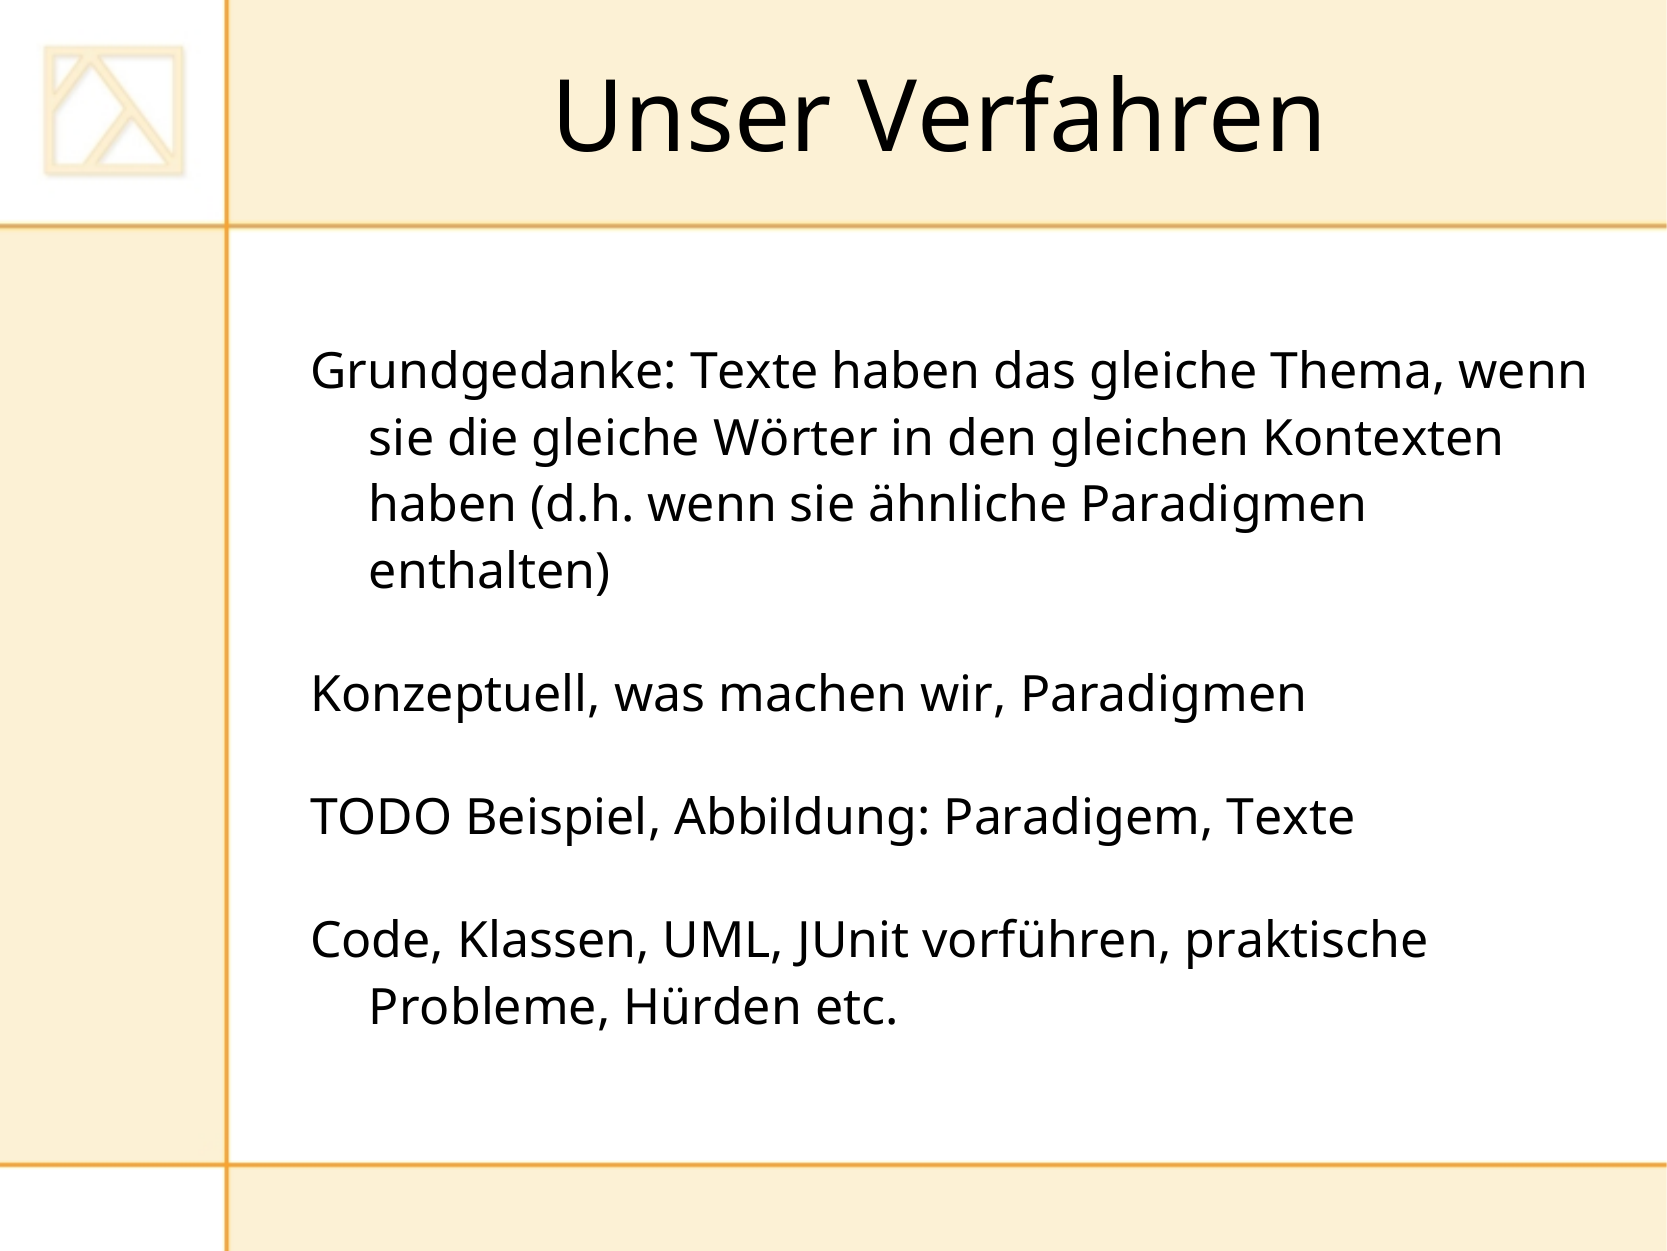

# Unser Verfahren
Grundgedanke: Texte haben das gleiche Thema, wenn sie die gleiche Wörter in den gleichen Kontexten haben (d.h. wenn sie ähnliche Paradigmen enthalten)
Konzeptuell, was machen wir, Paradigmen
TODO Beispiel, Abbildung: Paradigem, Texte
Code, Klassen, UML, JUnit vorführen, praktische Probleme, Hürden etc.